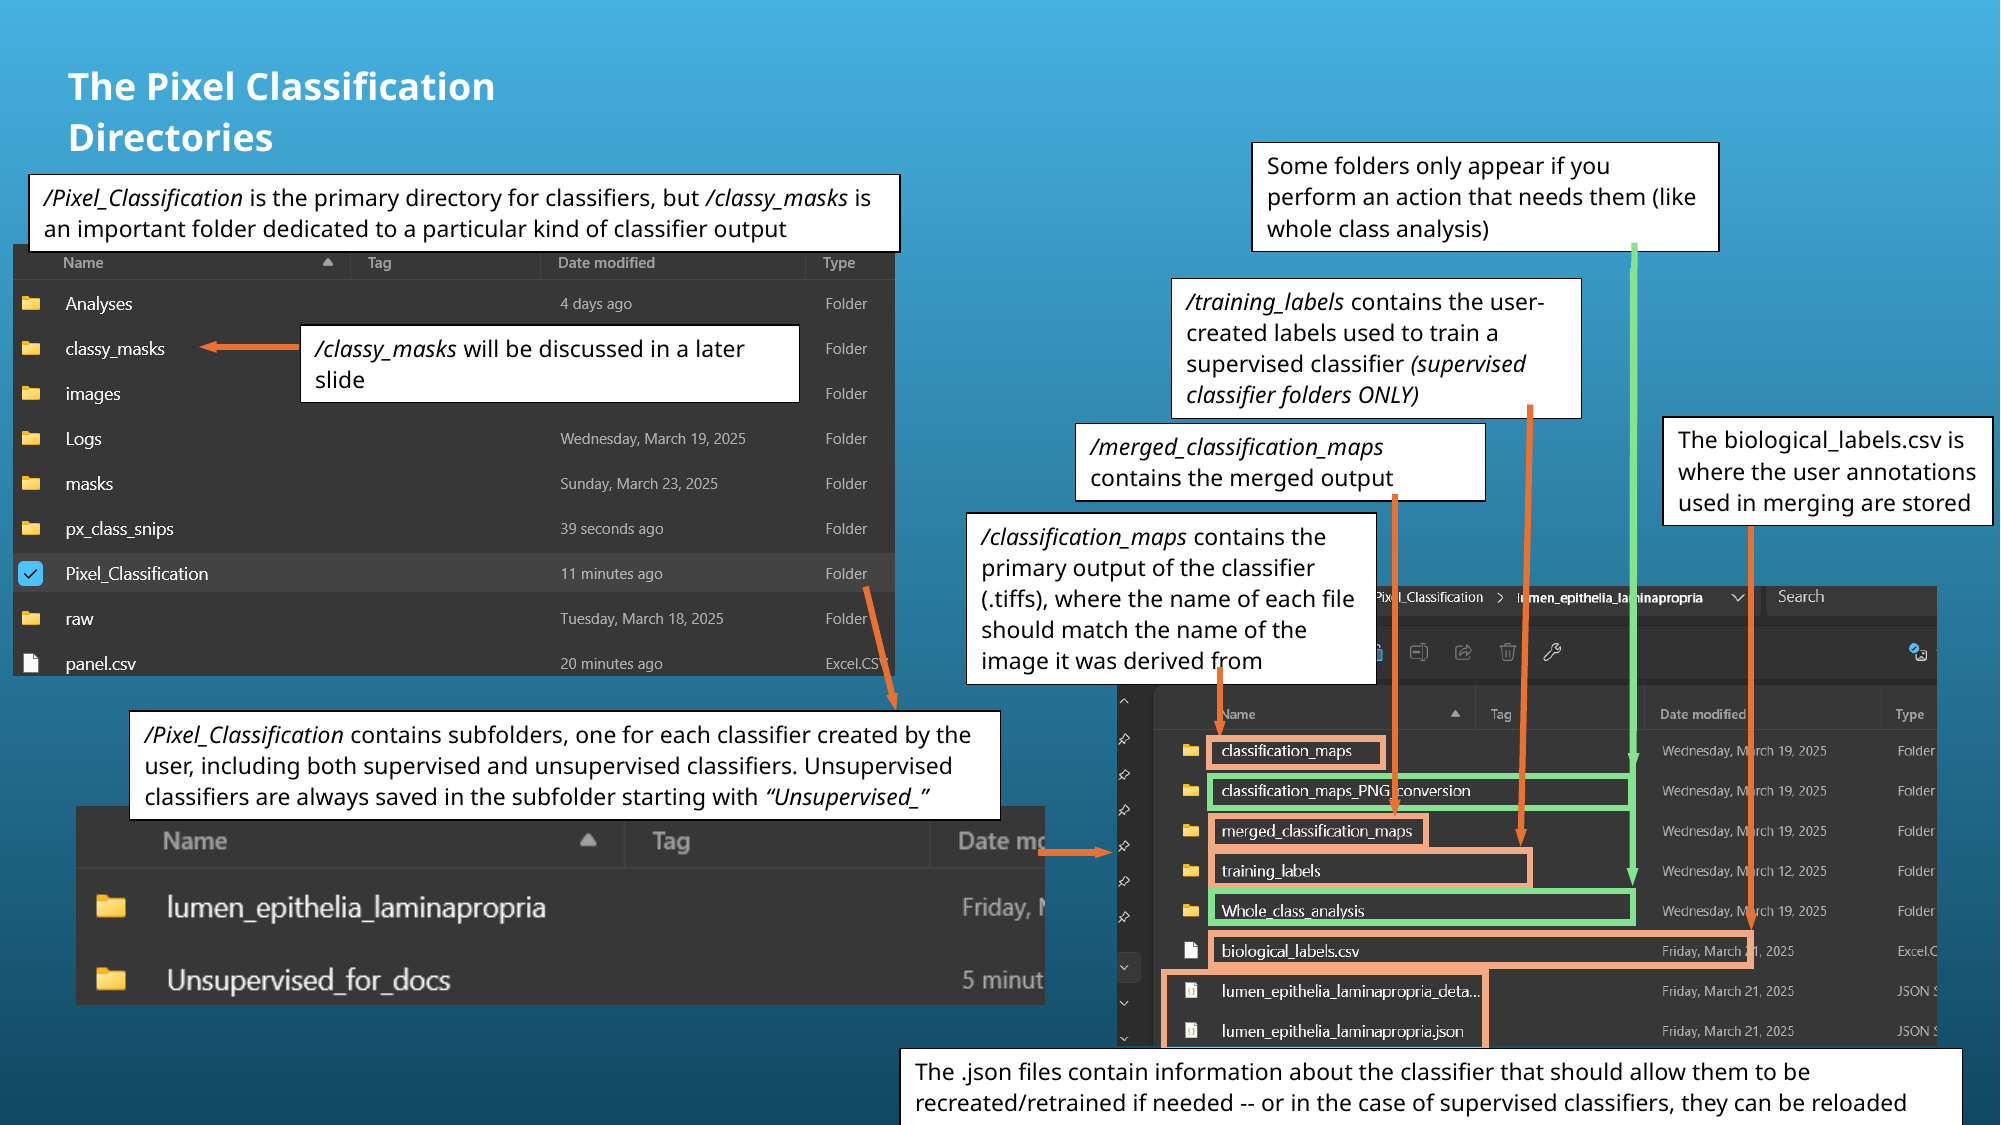

The Pixel Classification Directories
Some folders only appear if you perform an action that needs them (like whole class analysis)
/Pixel_Classification is the primary directory for classifiers, but /classy_masks is an important folder dedicated to a particular kind of classifier output
/training_labels contains the user-created labels used to train a supervised classifier (supervised classifier folders ONLY)
/classy_masks will be discussed in a later slide
The biological_labels.csv is where the user annotations used in merging are stored
/merged_classification_maps contains the merged output
/classification_maps contains the primary output of the classifier (.tiffs), where the name of each file should match the name of the image it was derived from
/Pixel_Classification contains subfolders, one for each classifier created by the user, including both supervised and unsupervised classifiers. Unsupervised classifiers are always saved in the subfolder starting with “Unsupervised_”
The .json files contain information about the classifier that should allow them to be recreated/retrained if needed -- or in the case of supervised classifiers, they can be reloaded directly without retraining